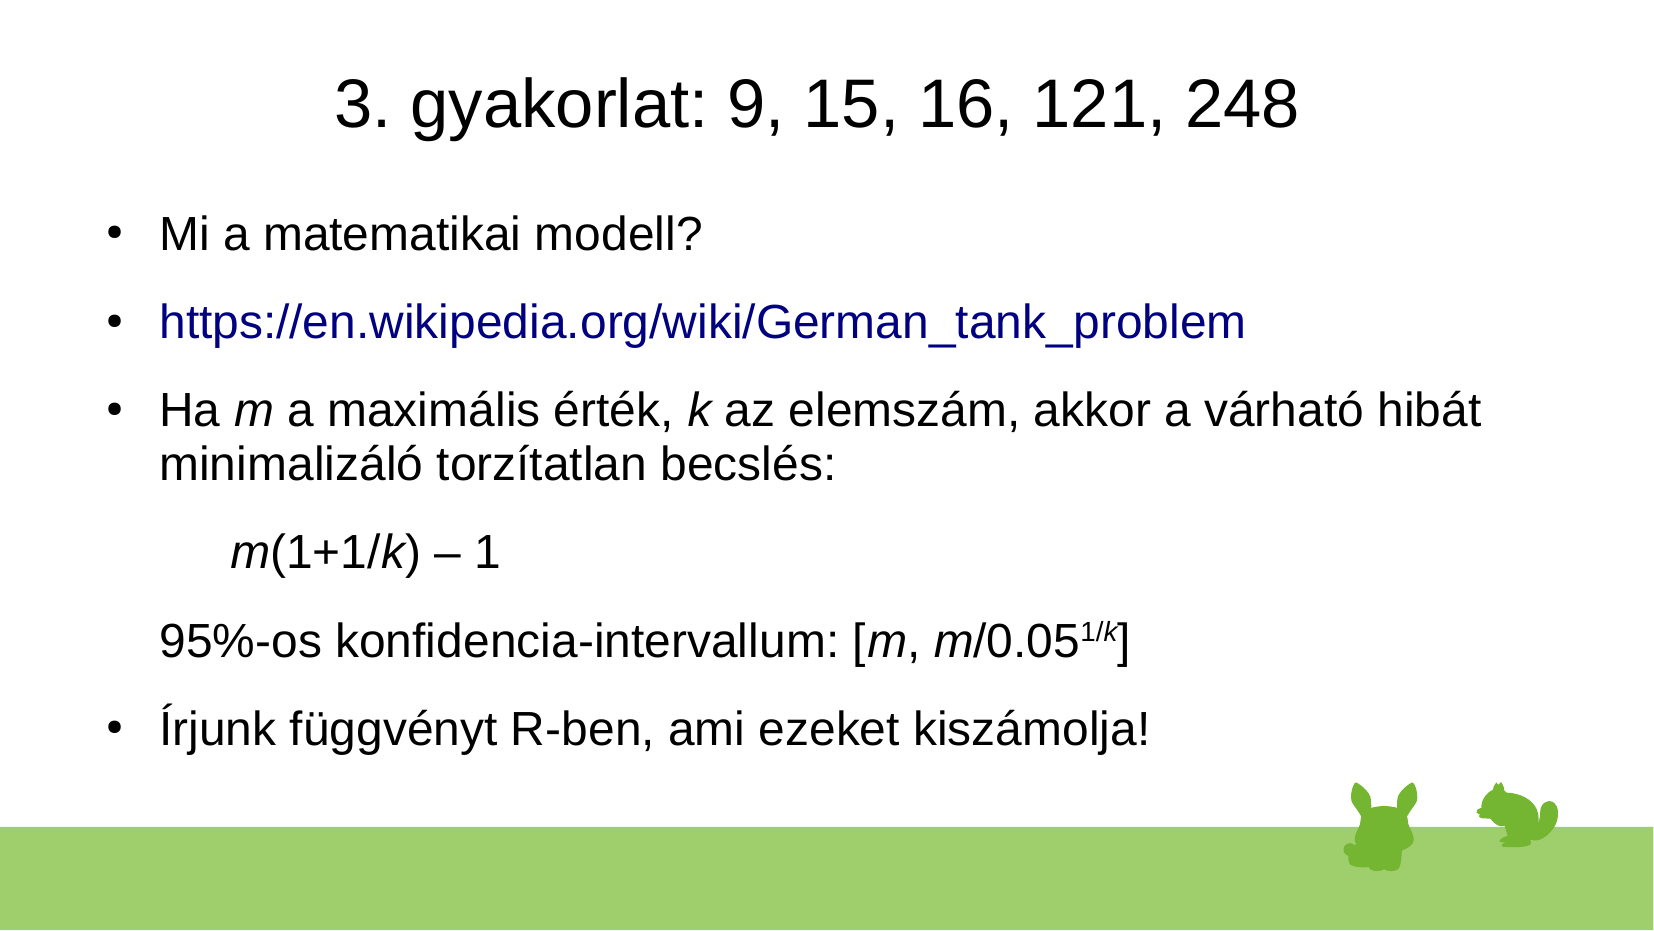

# 3. gyakorlat: 9, 15, 16, 121, 248
Mi a matematikai modell?
https://en.wikipedia.org/wiki/German_tank_problem
Ha m a maximális érték, k az elemszám, akkor a várható hibát minimalizáló torzítatlan becslés:
m(1+1/k) – 1
95%-os konfidencia-intervallum: [m, m/0.051/k]
Írjunk függvényt R-ben, ami ezeket kiszámolja!